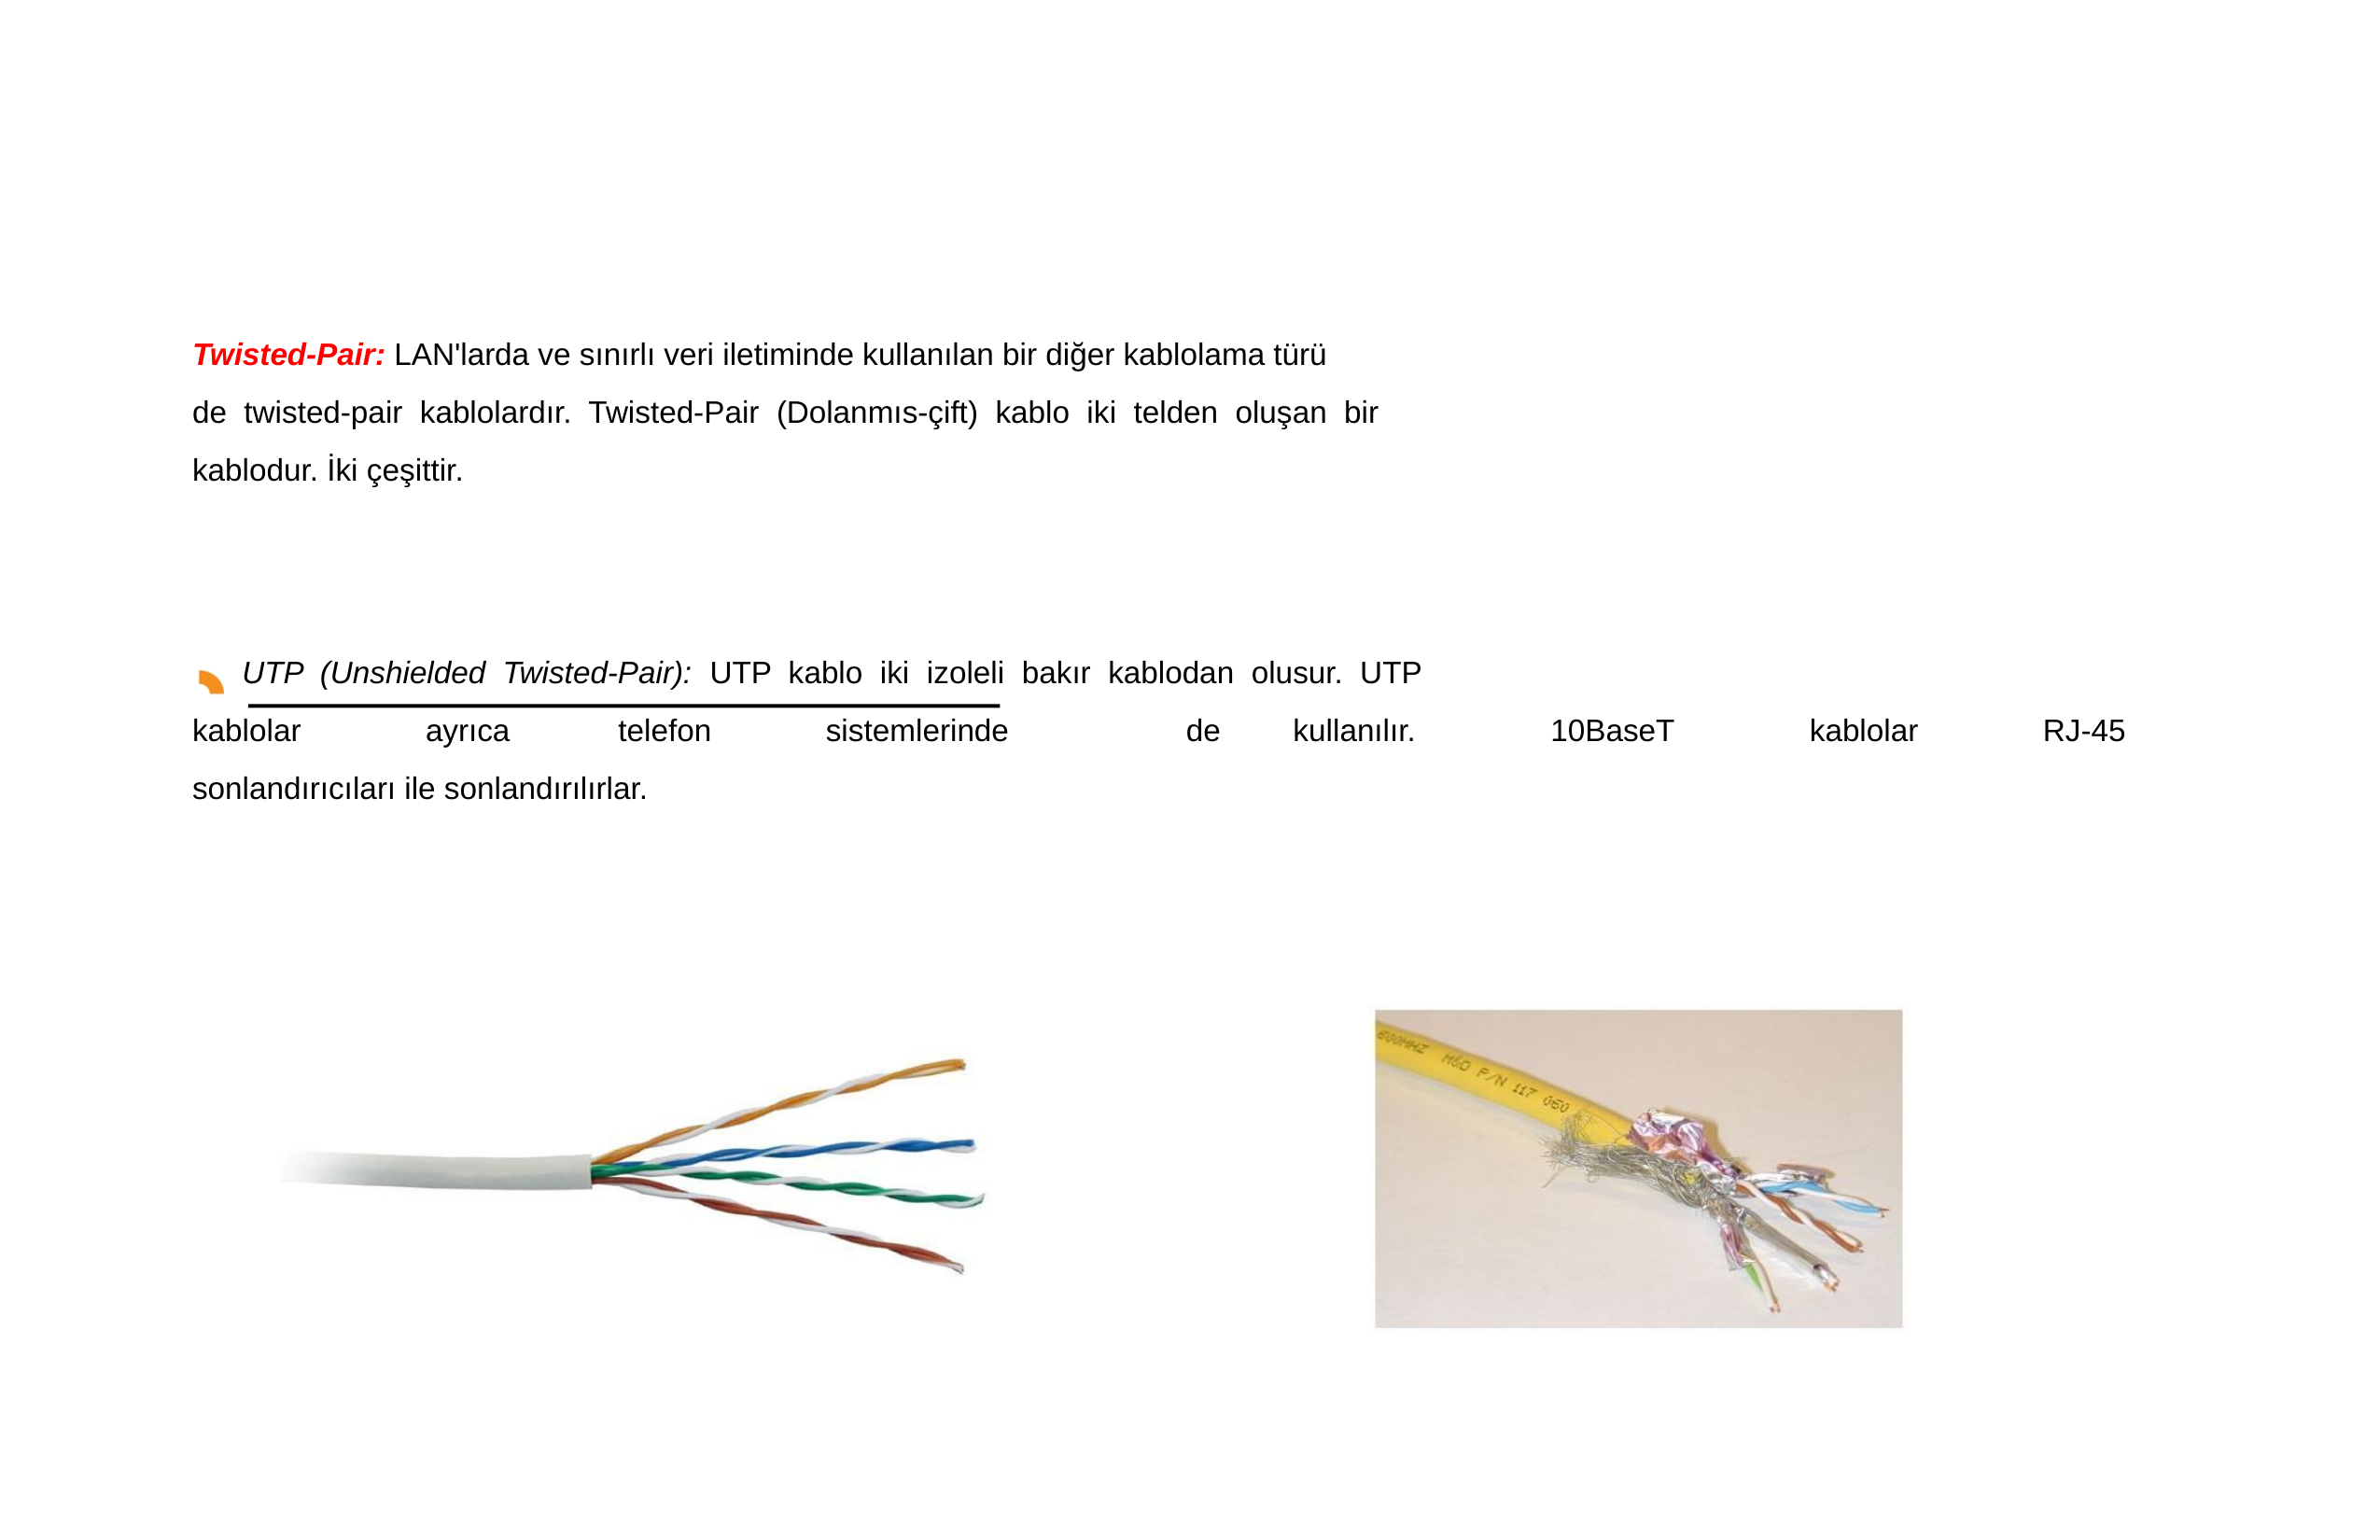

Twisted-Pair: LAN'larda ve sınırlı veri iletiminde kullanılan bir diğer kablolama türü
de twisted-pair kablolardır. Twisted-Pair (Dolanmıs-çift) kablo iki telden oluşan bir
kablodur. İki çeşittir.
 UTP (Unshielded Twisted-Pair): UTP kablo iki izoleli bakır kablodan olusur. UTP
kablolar
ayrıca
telefon
sistemlerinde
de
kullanılır.
10BaseT
kablolar
RJ-45
sonlandırıcıları ile sonlandırılırlar.